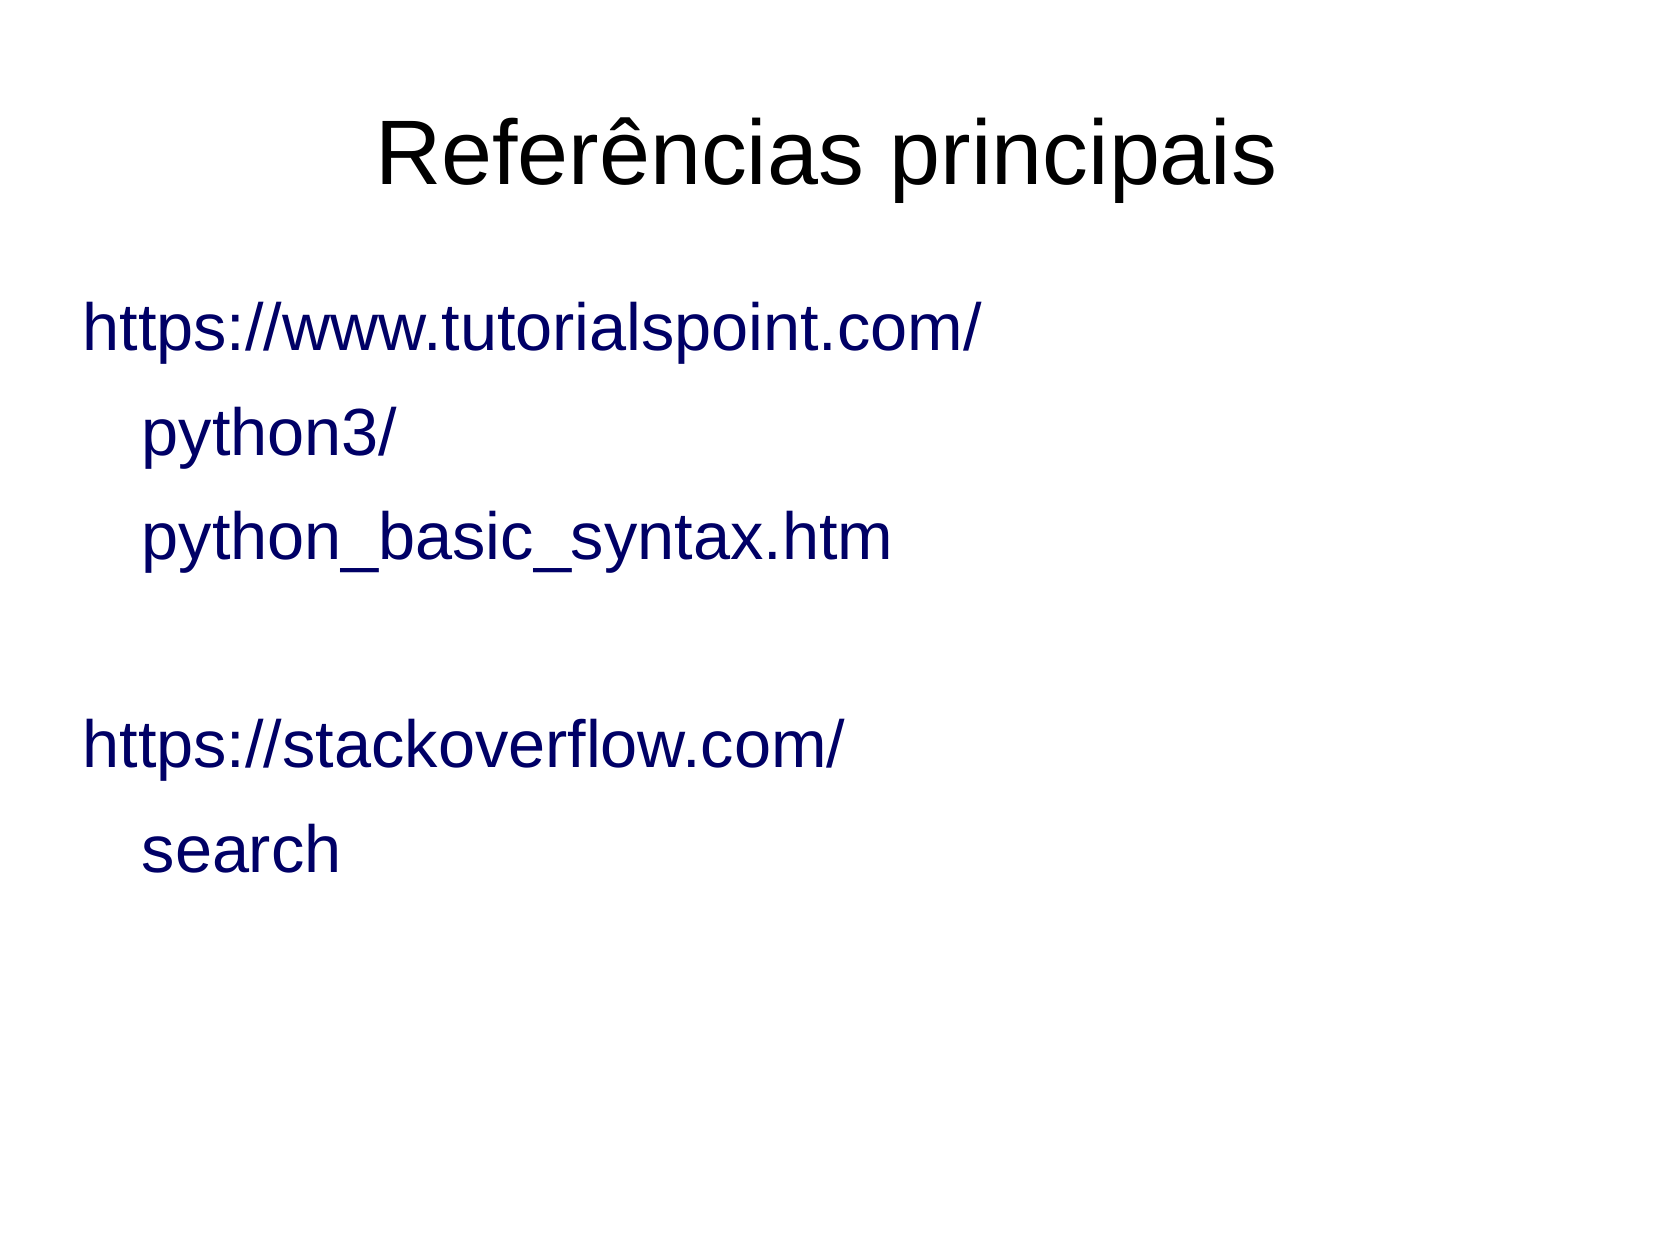

# Referências principais
https://www.tutorialspoint.com/
python3/
python_basic_syntax.htm
https://stackoverflow.com/
search